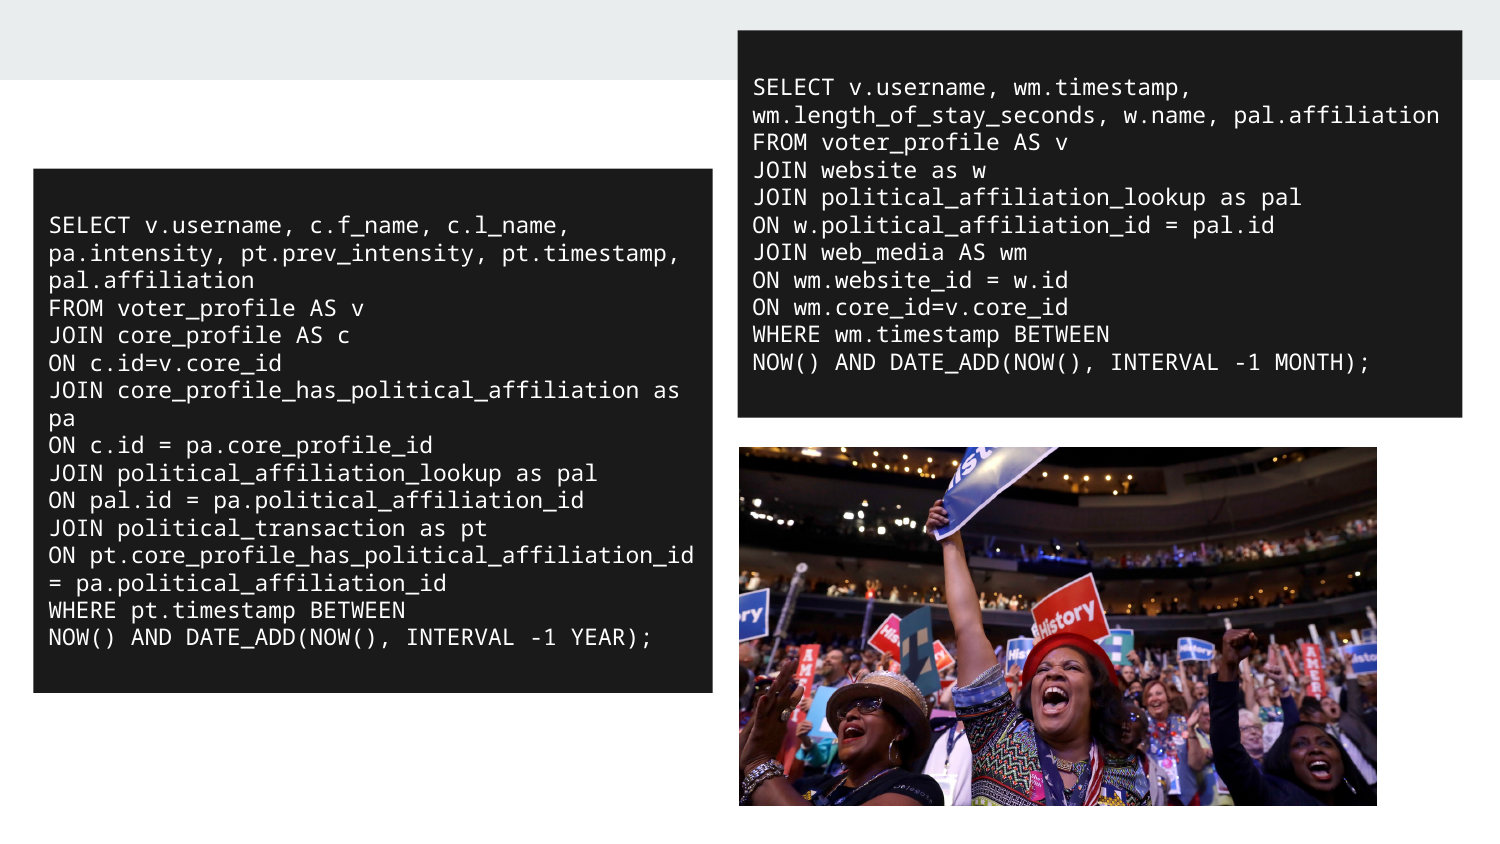

SELECT v.username, wm.timestamp, wm.length_of_stay_seconds, w.name, pal.affiliation
FROM voter_profile AS v
JOIN website as w
JOIN political_affiliation_lookup as pal
ON w.political_affiliation_id = pal.id
JOIN web_media AS wm
ON wm.website_id = w.id
ON wm.core_id=v.core_id
WHERE wm.timestamp BETWEEN
NOW() AND DATE_ADD(NOW(), INTERVAL -1 MONTH);
SELECT v.username, c.f_name, c.l_name, pa.intensity, pt.prev_intensity, pt.timestamp, pal.affiliation
FROM voter_profile AS v
JOIN core_profile AS c
ON c.id=v.core_id
JOIN core_profile_has_political_affiliation as pa
ON c.id = pa.core_profile_id
JOIN political_affiliation_lookup as pal
ON pal.id = pa.political_affiliation_id
JOIN political_transaction as pt
ON pt.core_profile_has_political_affiliation_id = pa.political_affiliation_id
WHERE pt.timestamp BETWEEN
NOW() AND DATE_ADD(NOW(), INTERVAL -1 YEAR);